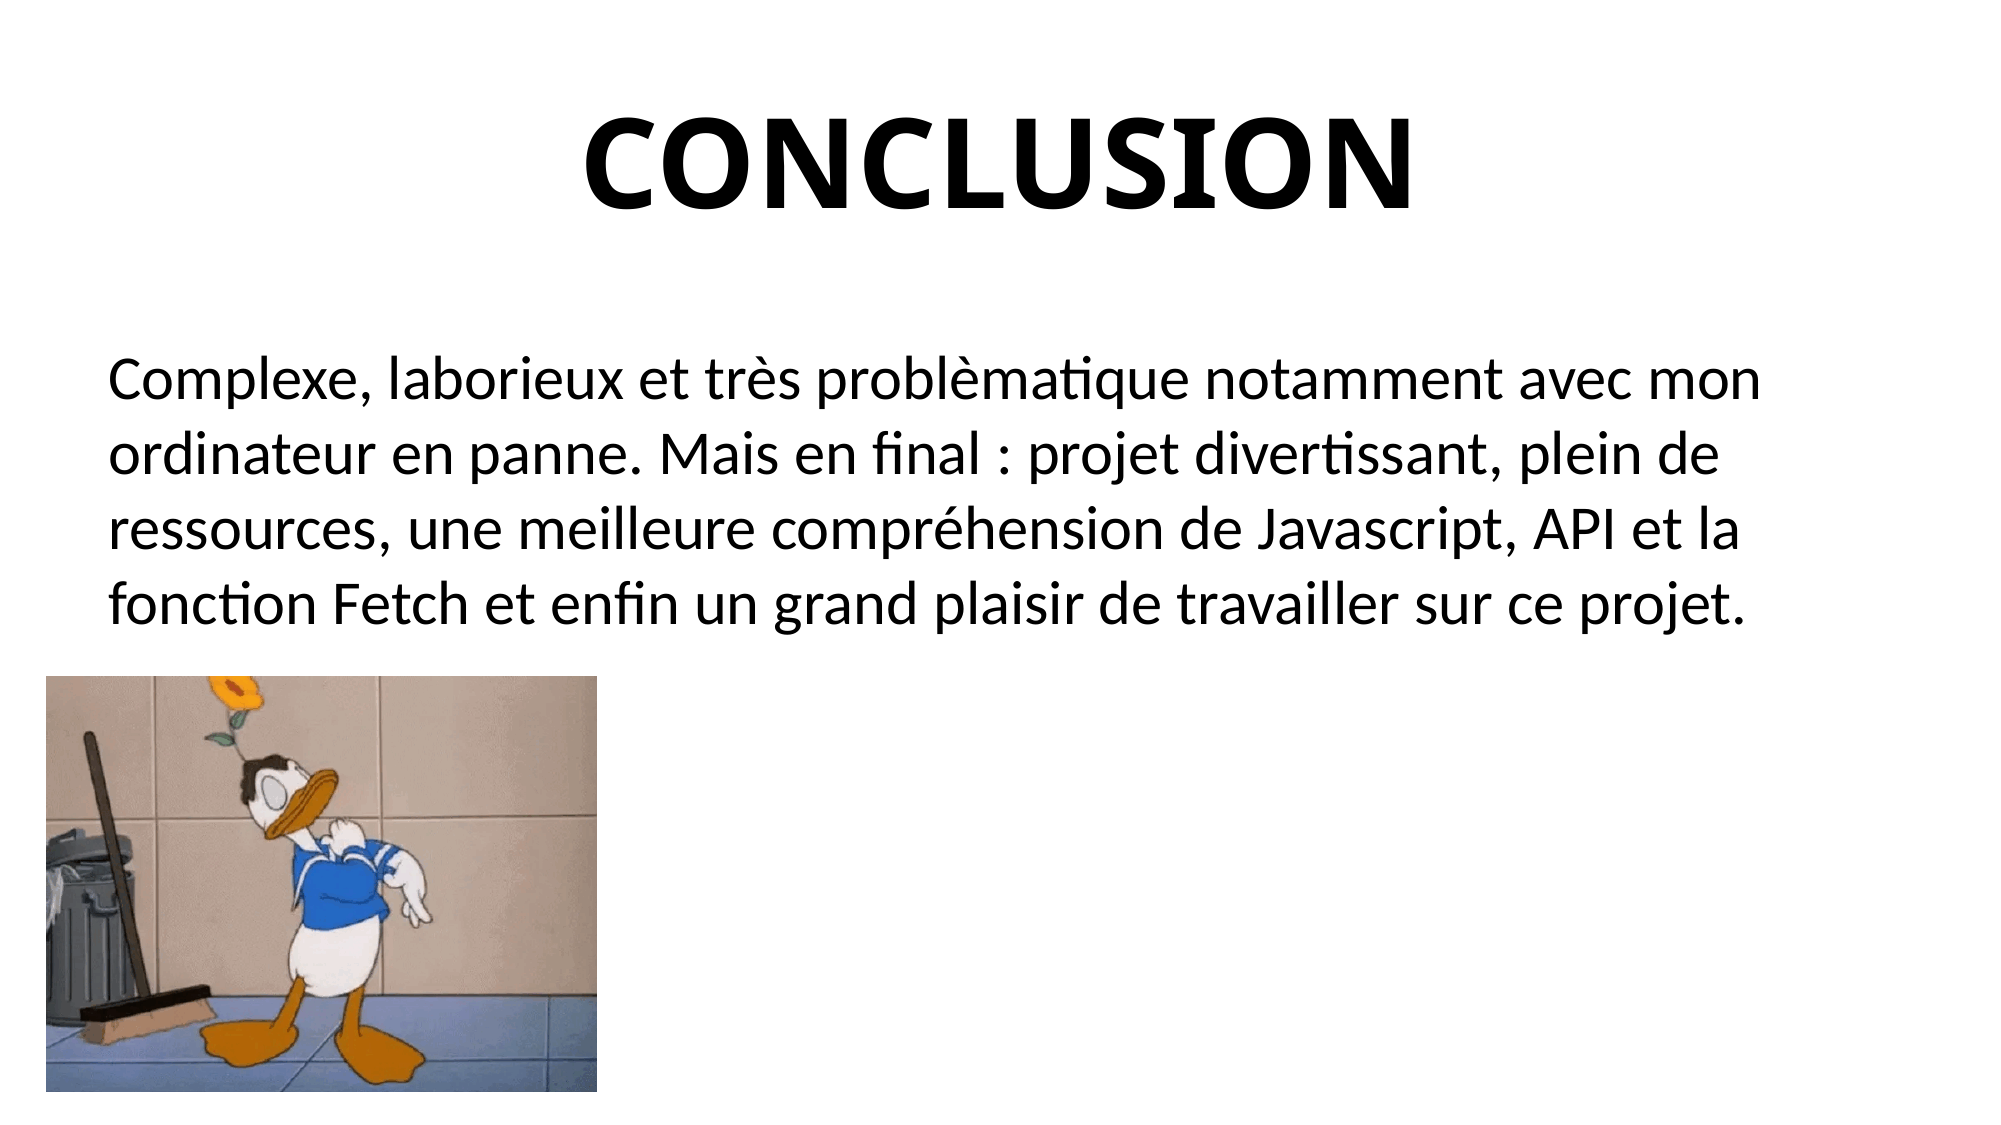

# CONCLUSION
Complexe, laborieux et très problèmatique notamment avec mon ordinateur en panne. Mais en final : projet divertissant, plein de ressources, une meilleure compréhension de Javascript, API et la fonction Fetch et enfin un grand plaisir de travailler sur ce projet.